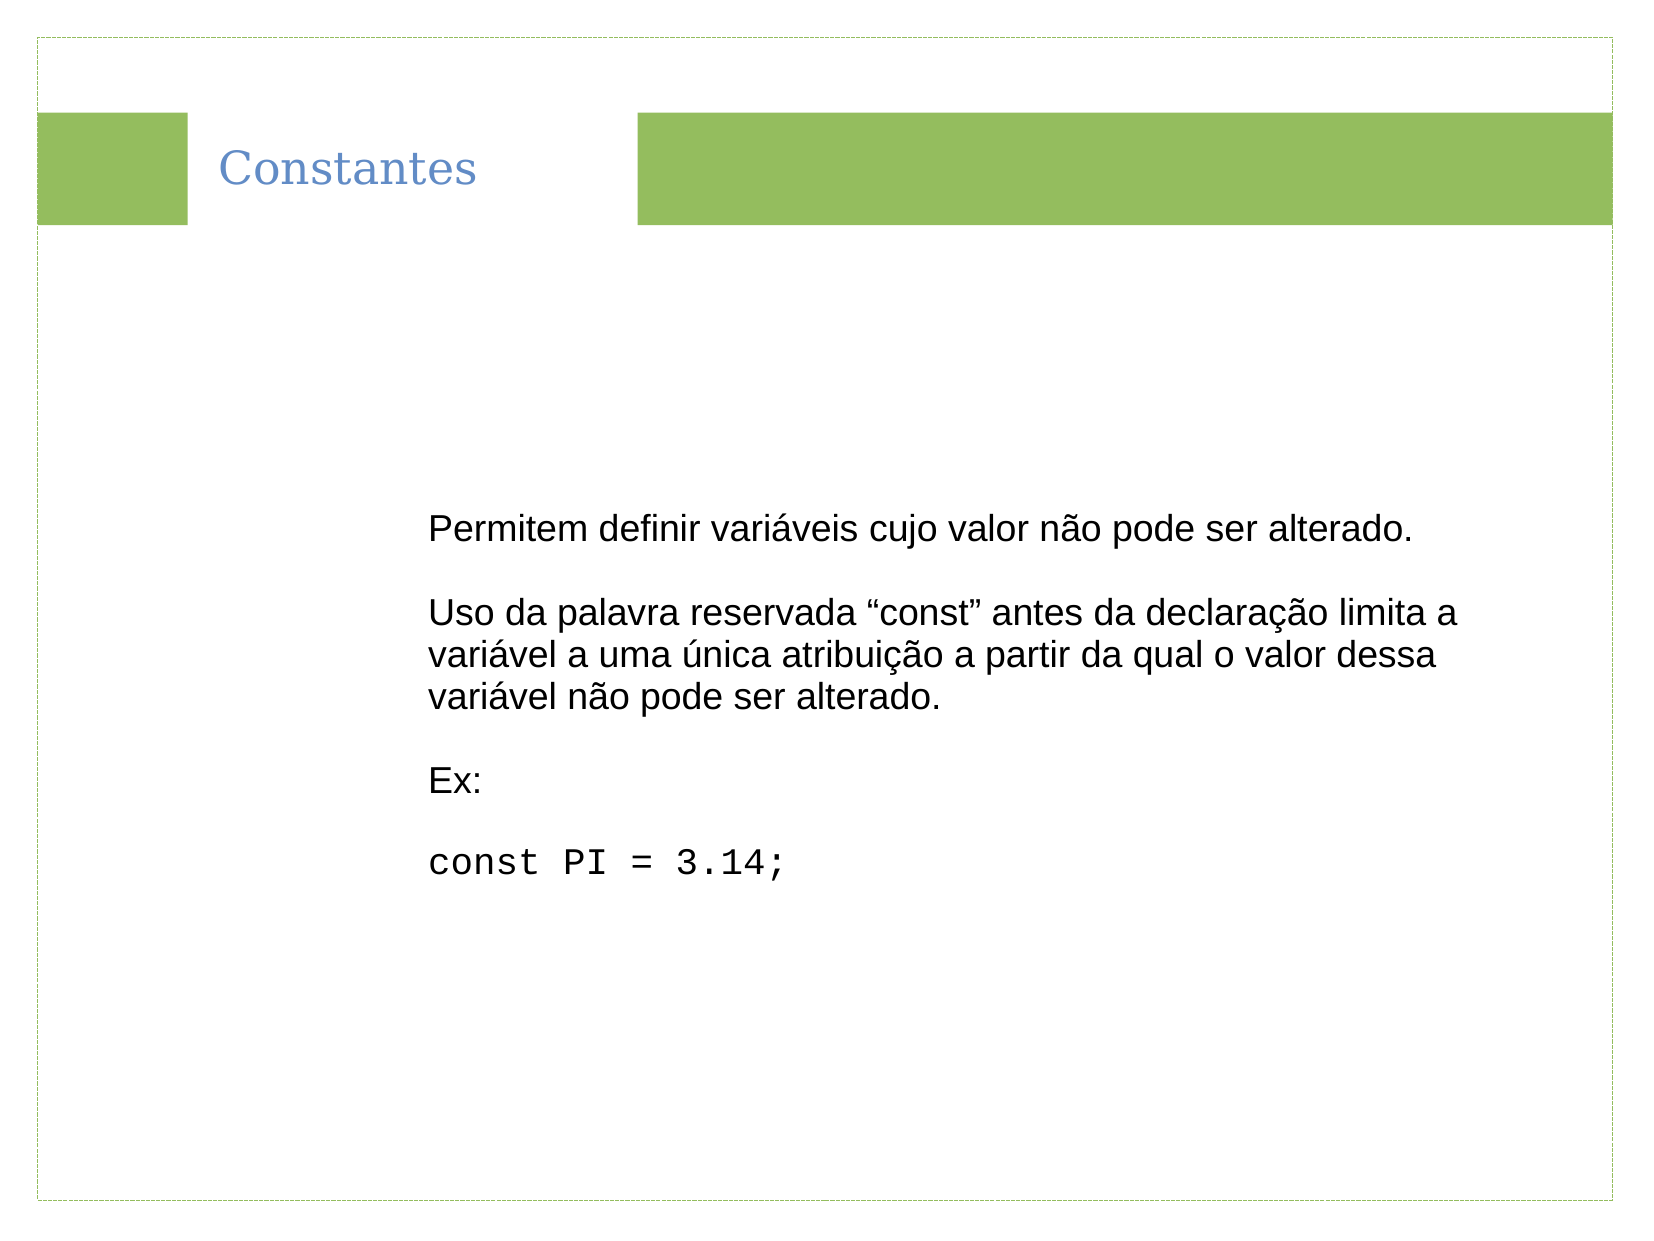

Constantes
Permitem definir variáveis cujo valor não pode ser alterado.
Uso da palavra reservada “const” antes da declaração limita a
variável a uma única atribuição a partir da qual o valor dessa
variável não pode ser alterado.
Ex:
const PI = 3.14;